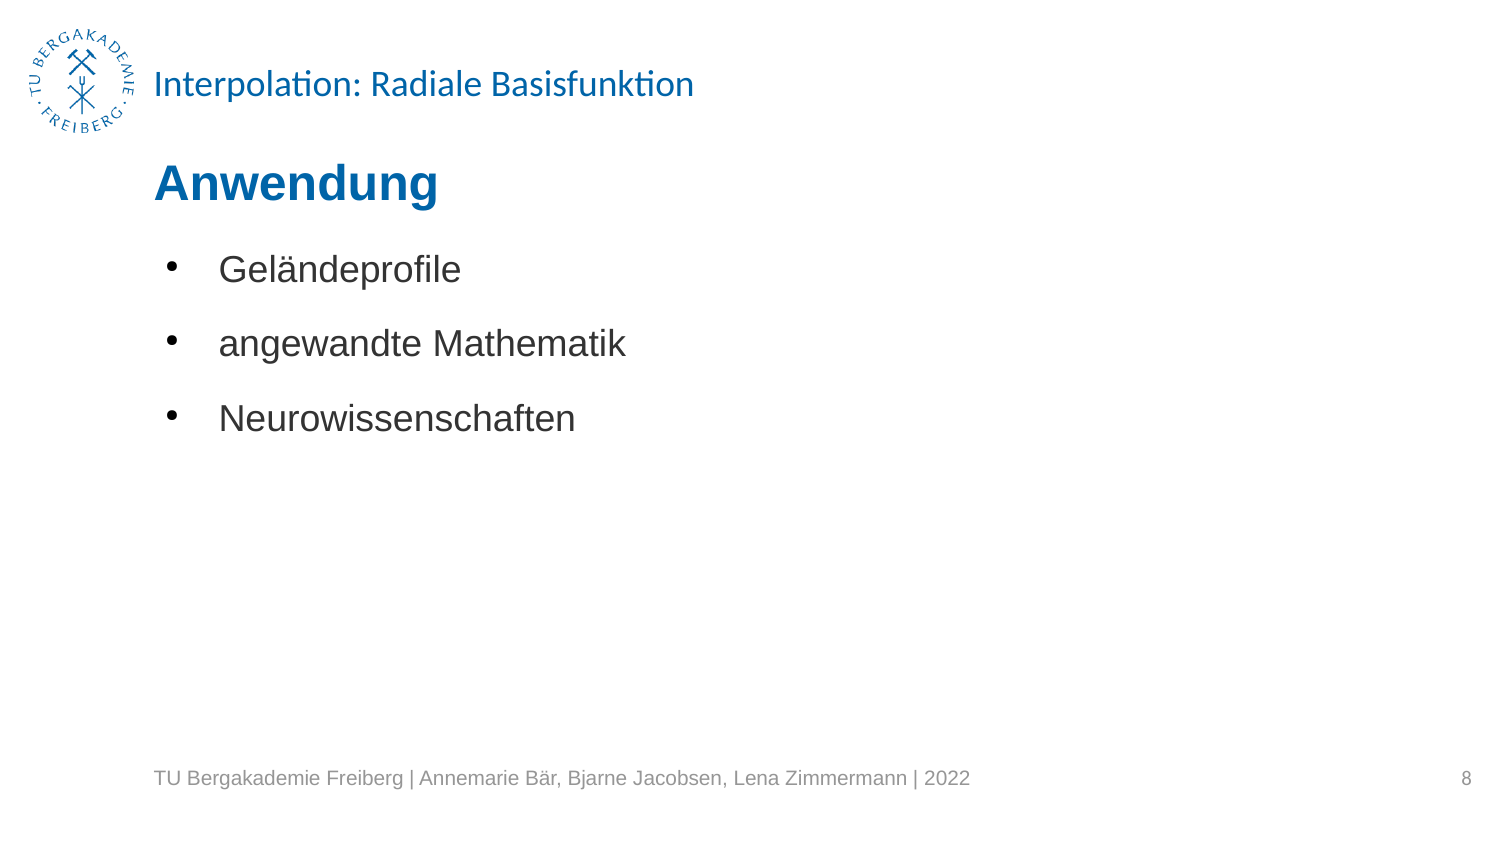

Interpolation: Radiale Basisfunktion
Anwendung
# Geländeprofile
angewandte Mathematik
Neurowissenschaften
TU Bergakademie Freiberg | Annemarie Bär, Bjarne Jacobsen, Lena Zimmermann | 2022